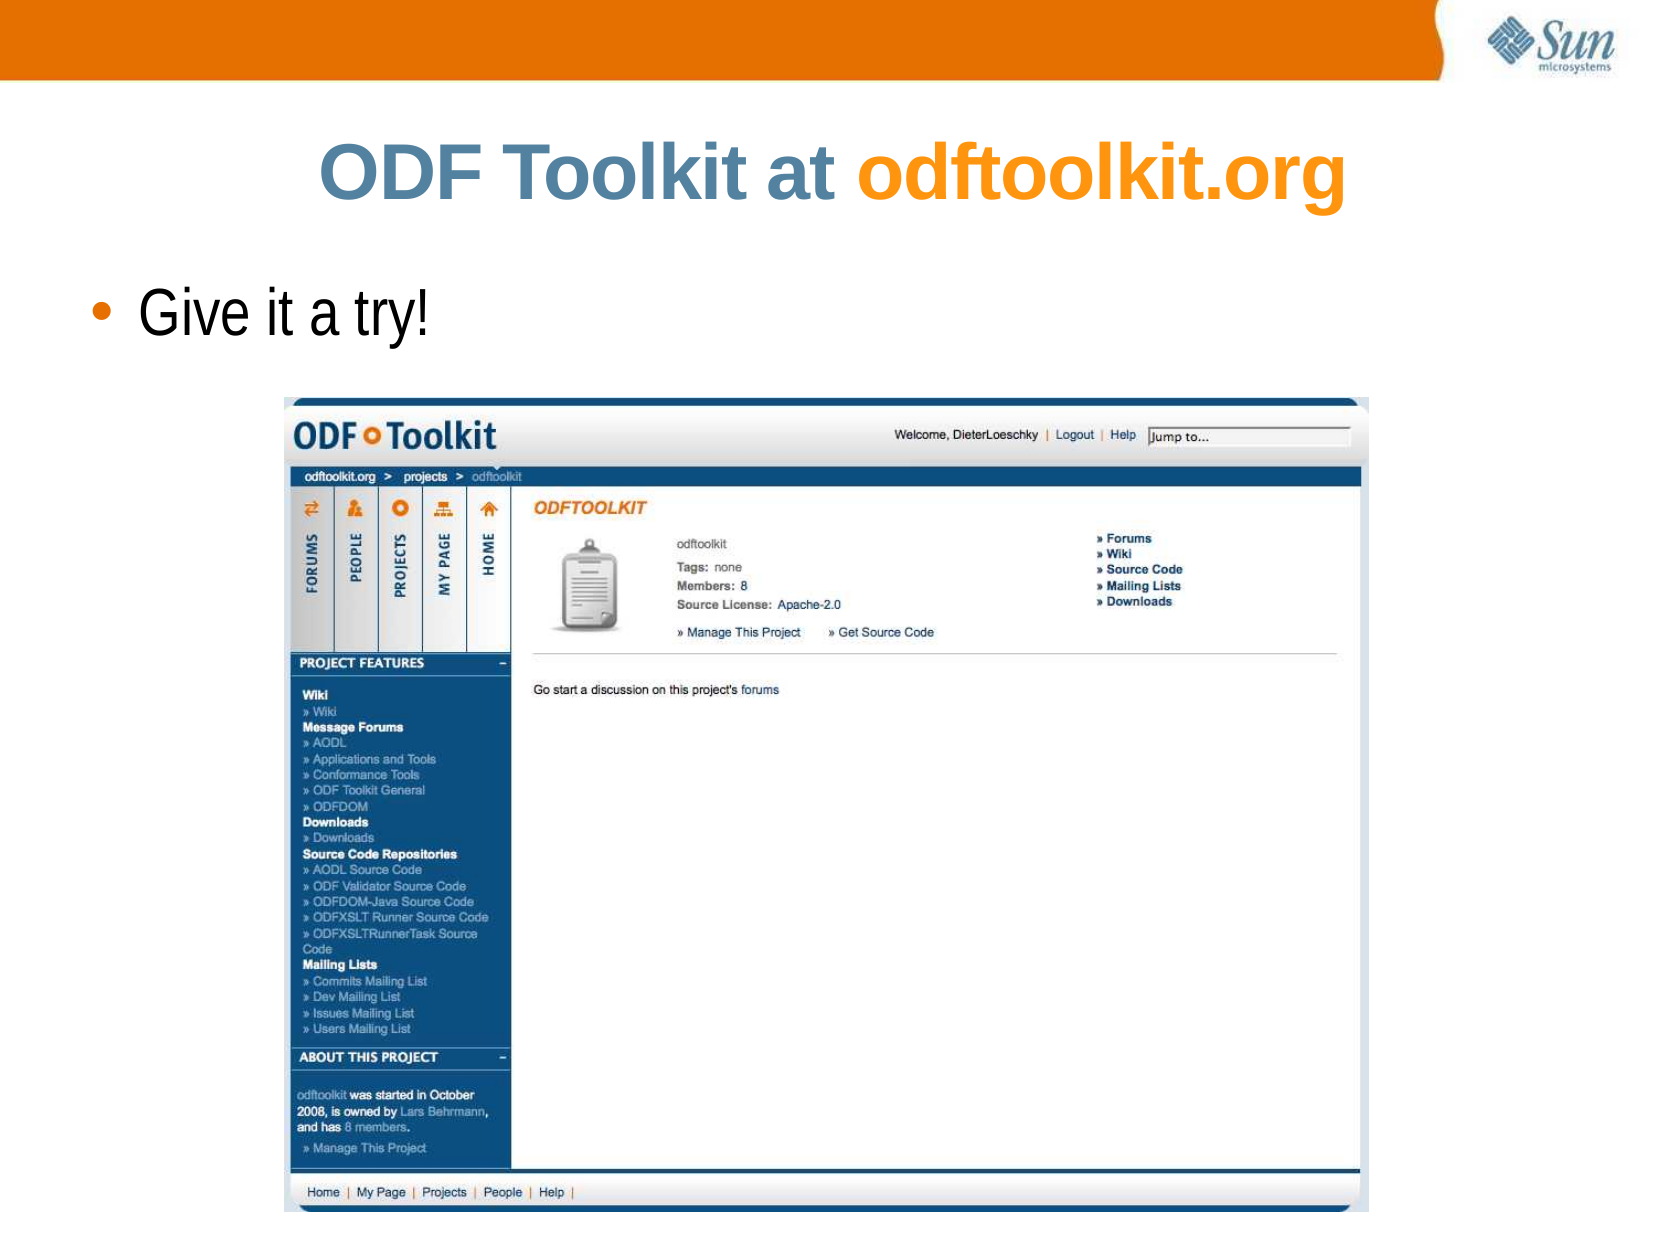

# ODF Toolkit at odftoolkit.org
Give it a try!